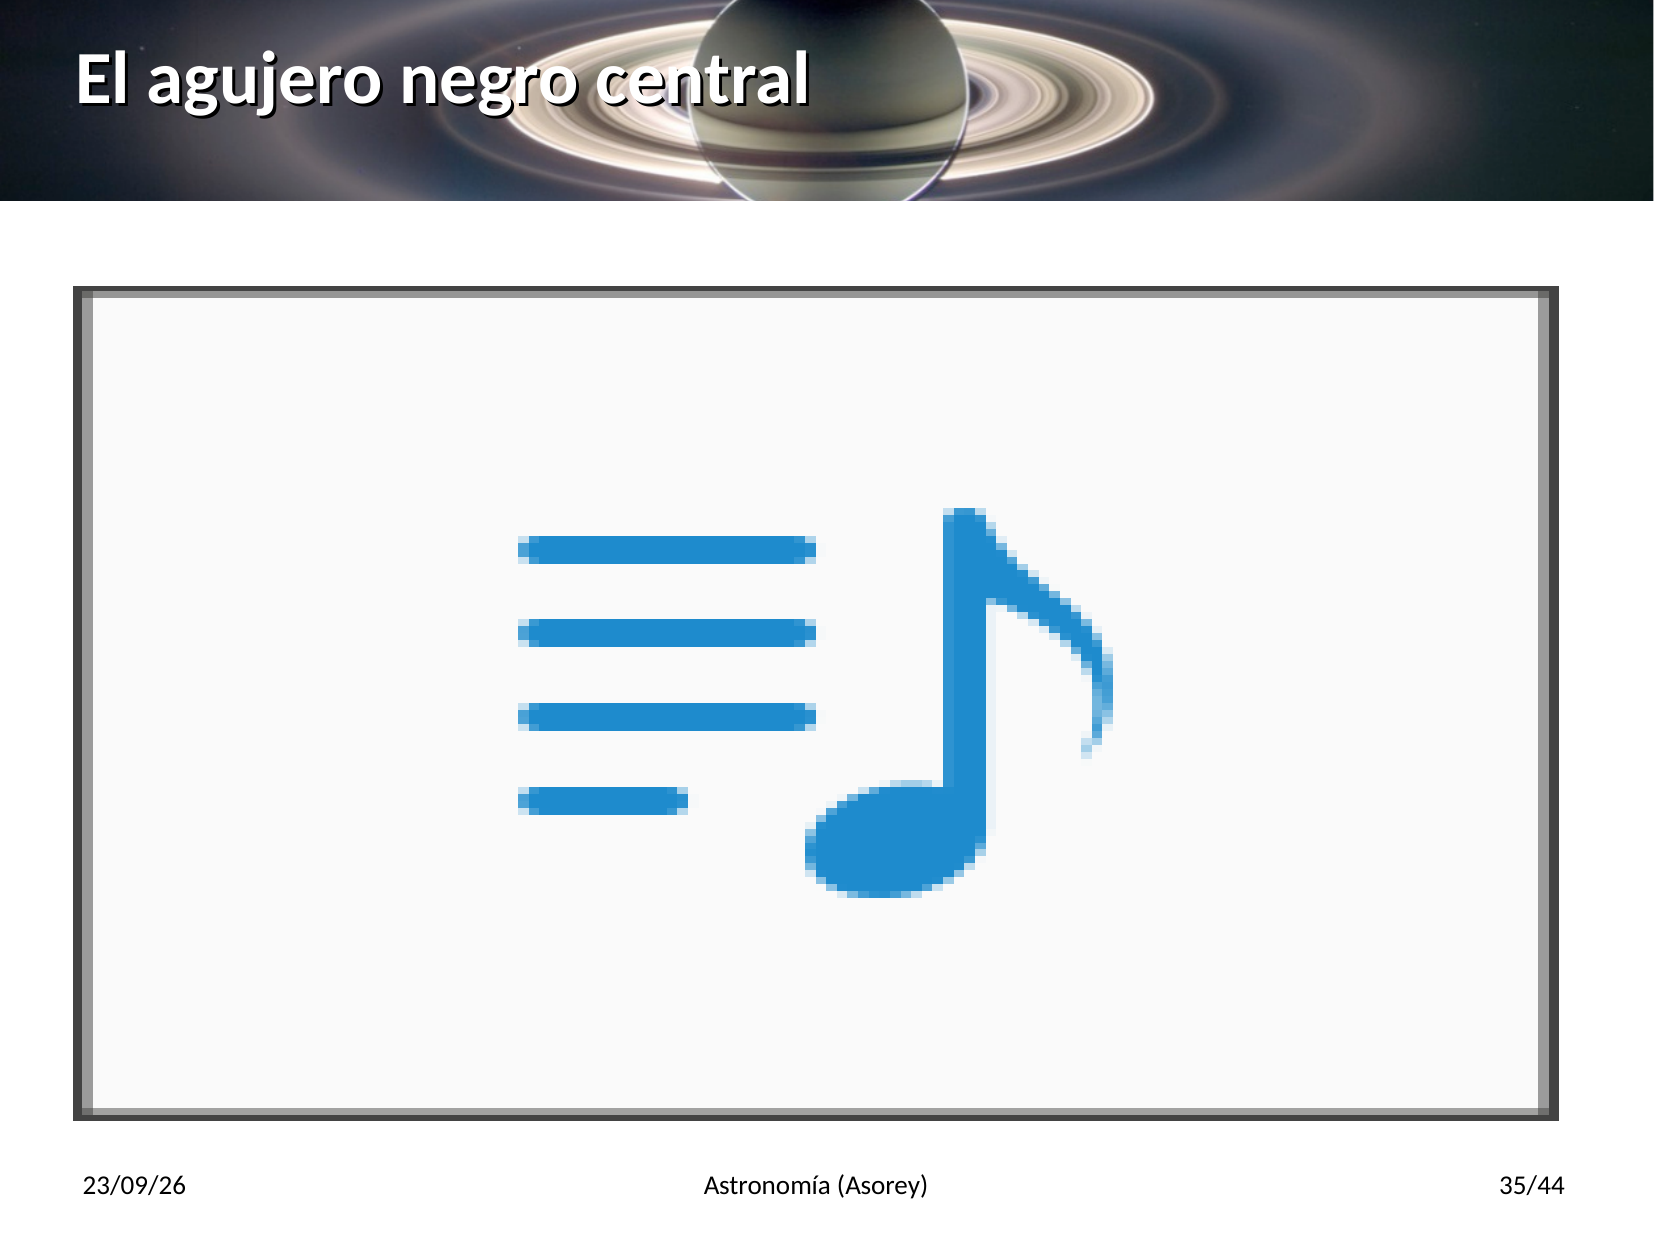

# El agujero negro central
Astronomía (Asorey)
35